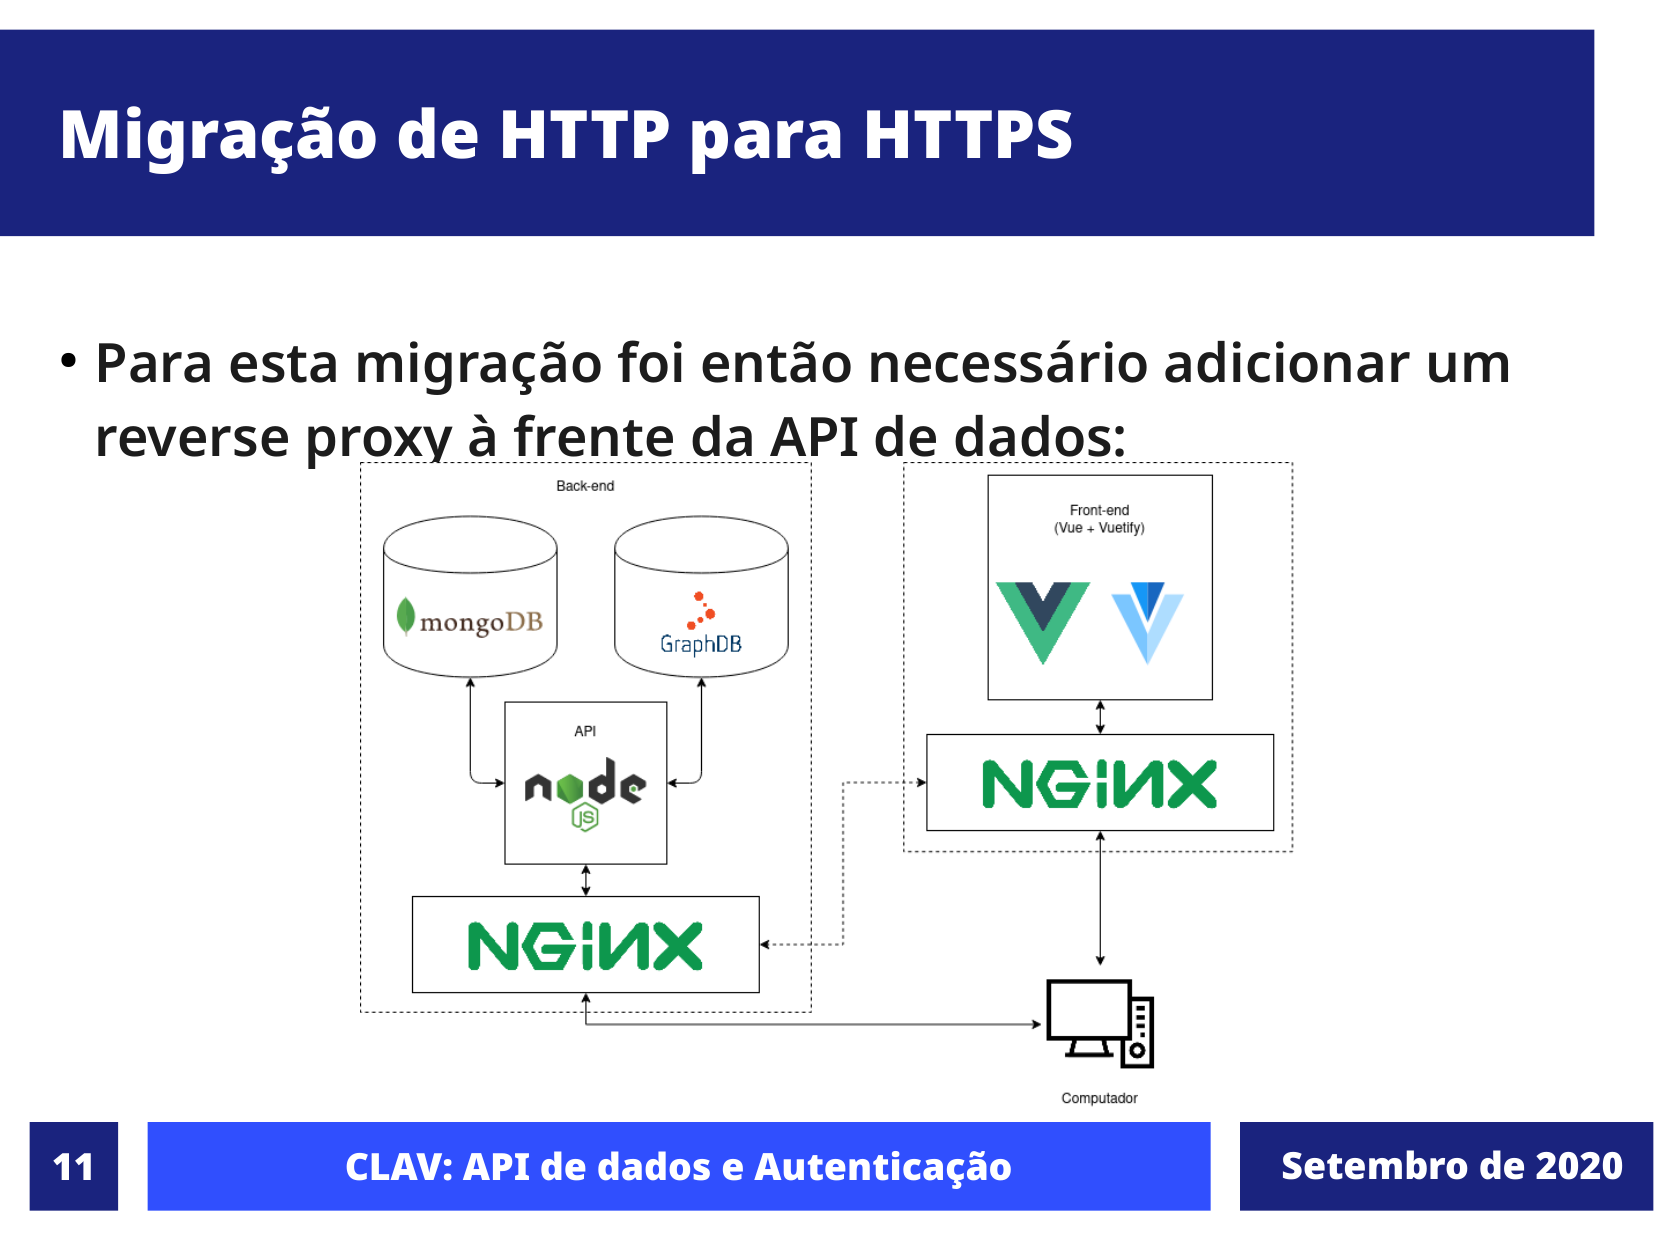

# Migração de HTTP para HTTPS
Para esta migração foi então necessário adicionar um reverse proxy à frente da API de dados:
11
CLAV: API de dados e Autenticação
Setembro de 2020